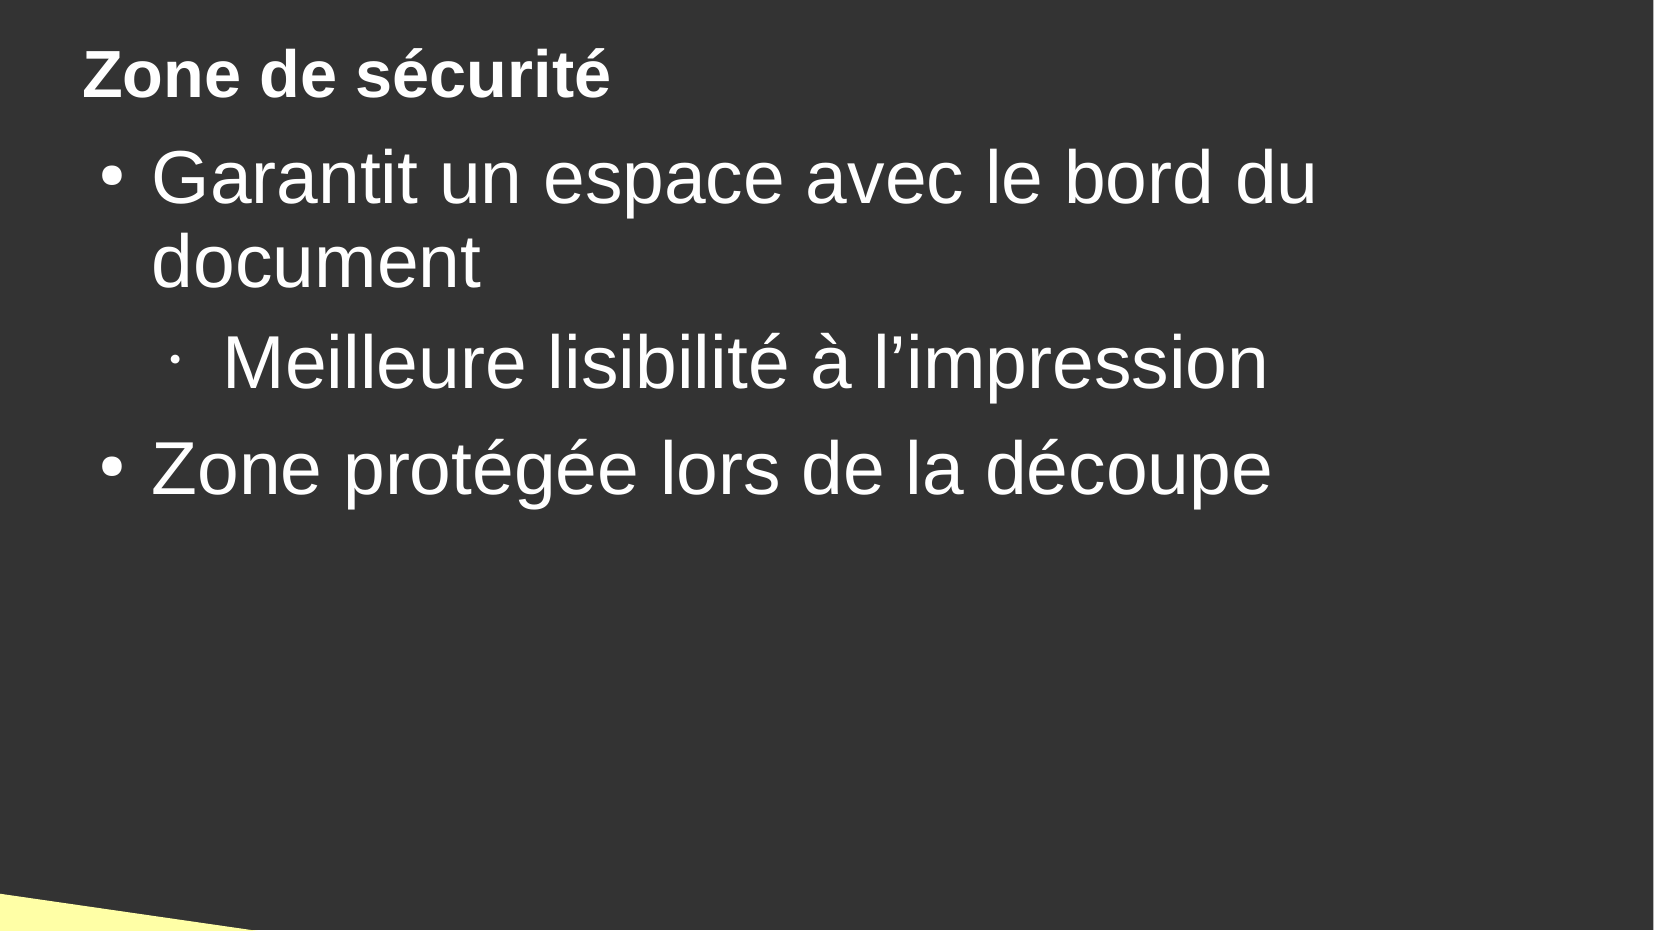

# Zone de sécurité
Garantit un espace avec le bord du document
Meilleure lisibilité à l’impression
Zone protégée lors de la découpe